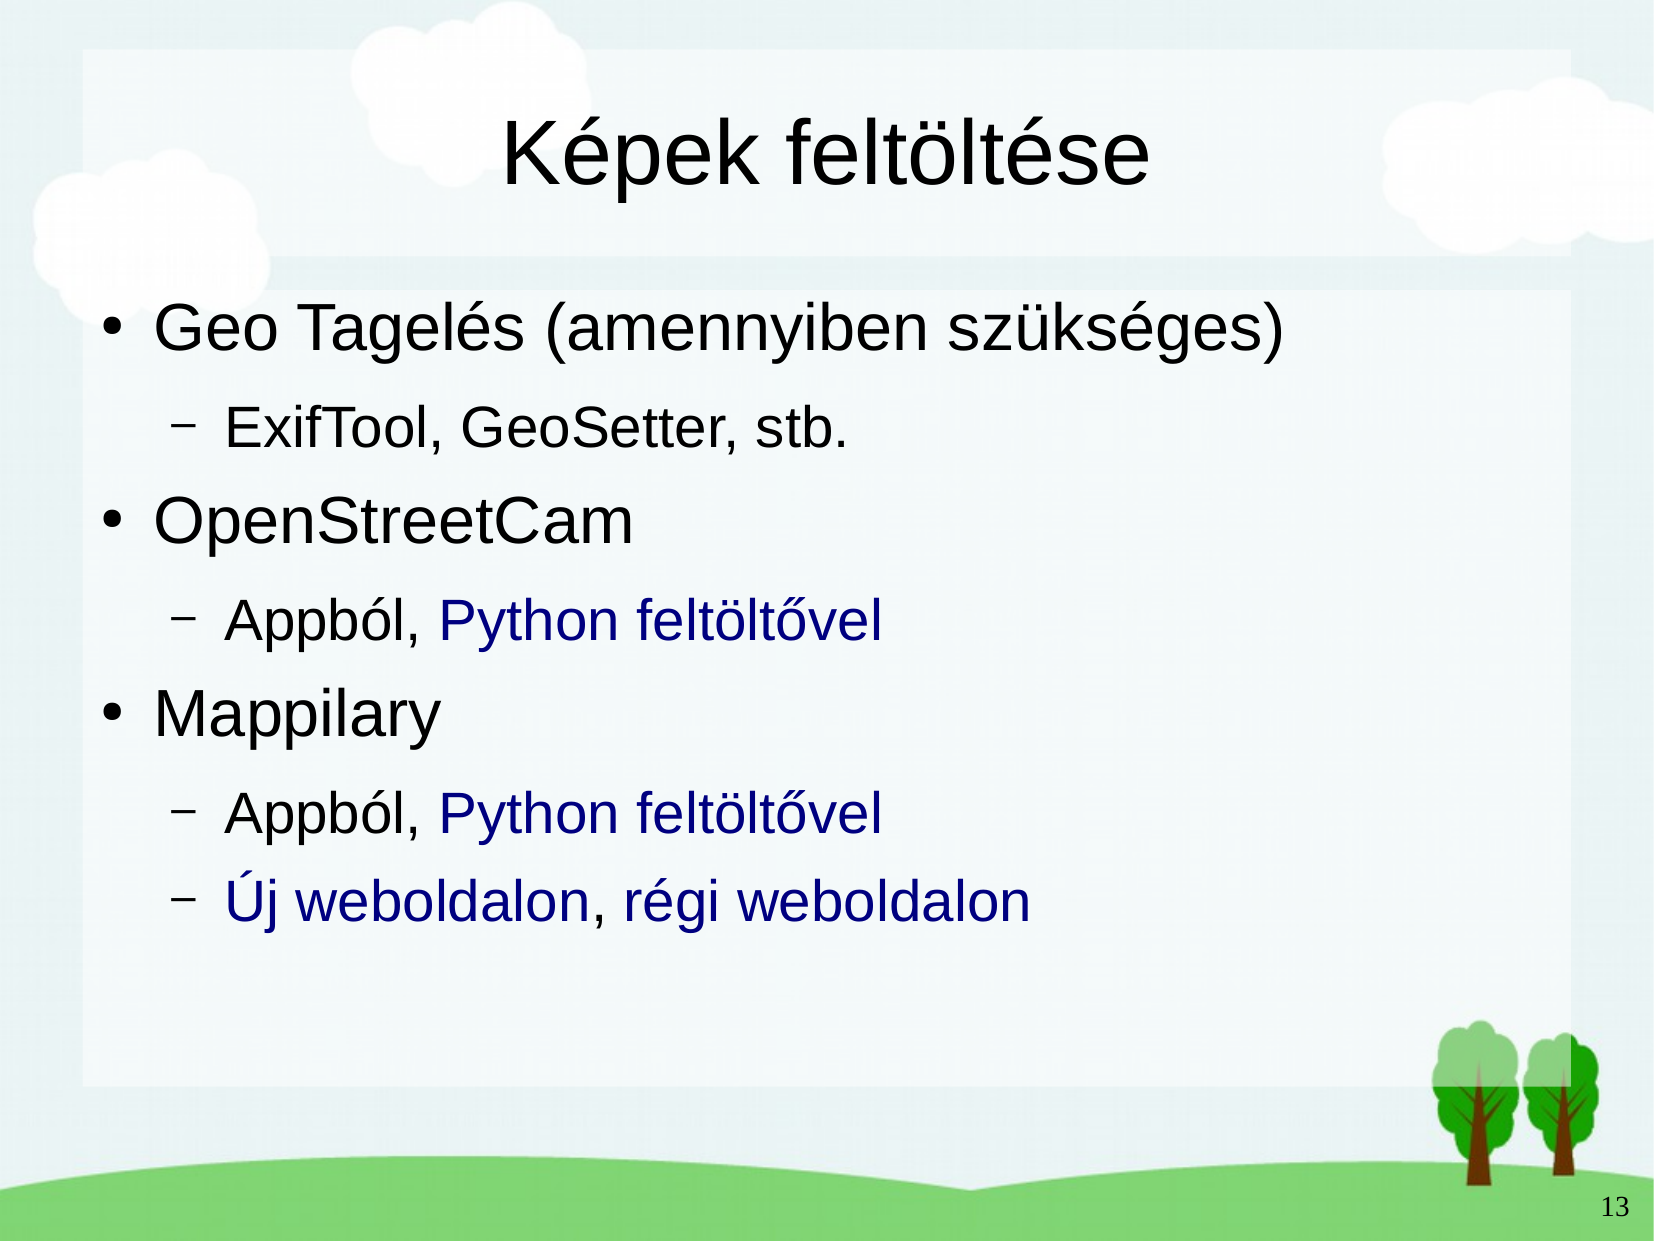

# Képek feltöltése
Geo Tagelés (amennyiben szükséges)
ExifTool, GeoSetter, stb.
OpenStreetCam
Appból, Python feltöltővel
Mappilary
Appból, Python feltöltővel
Új weboldalon, régi weboldalon
13